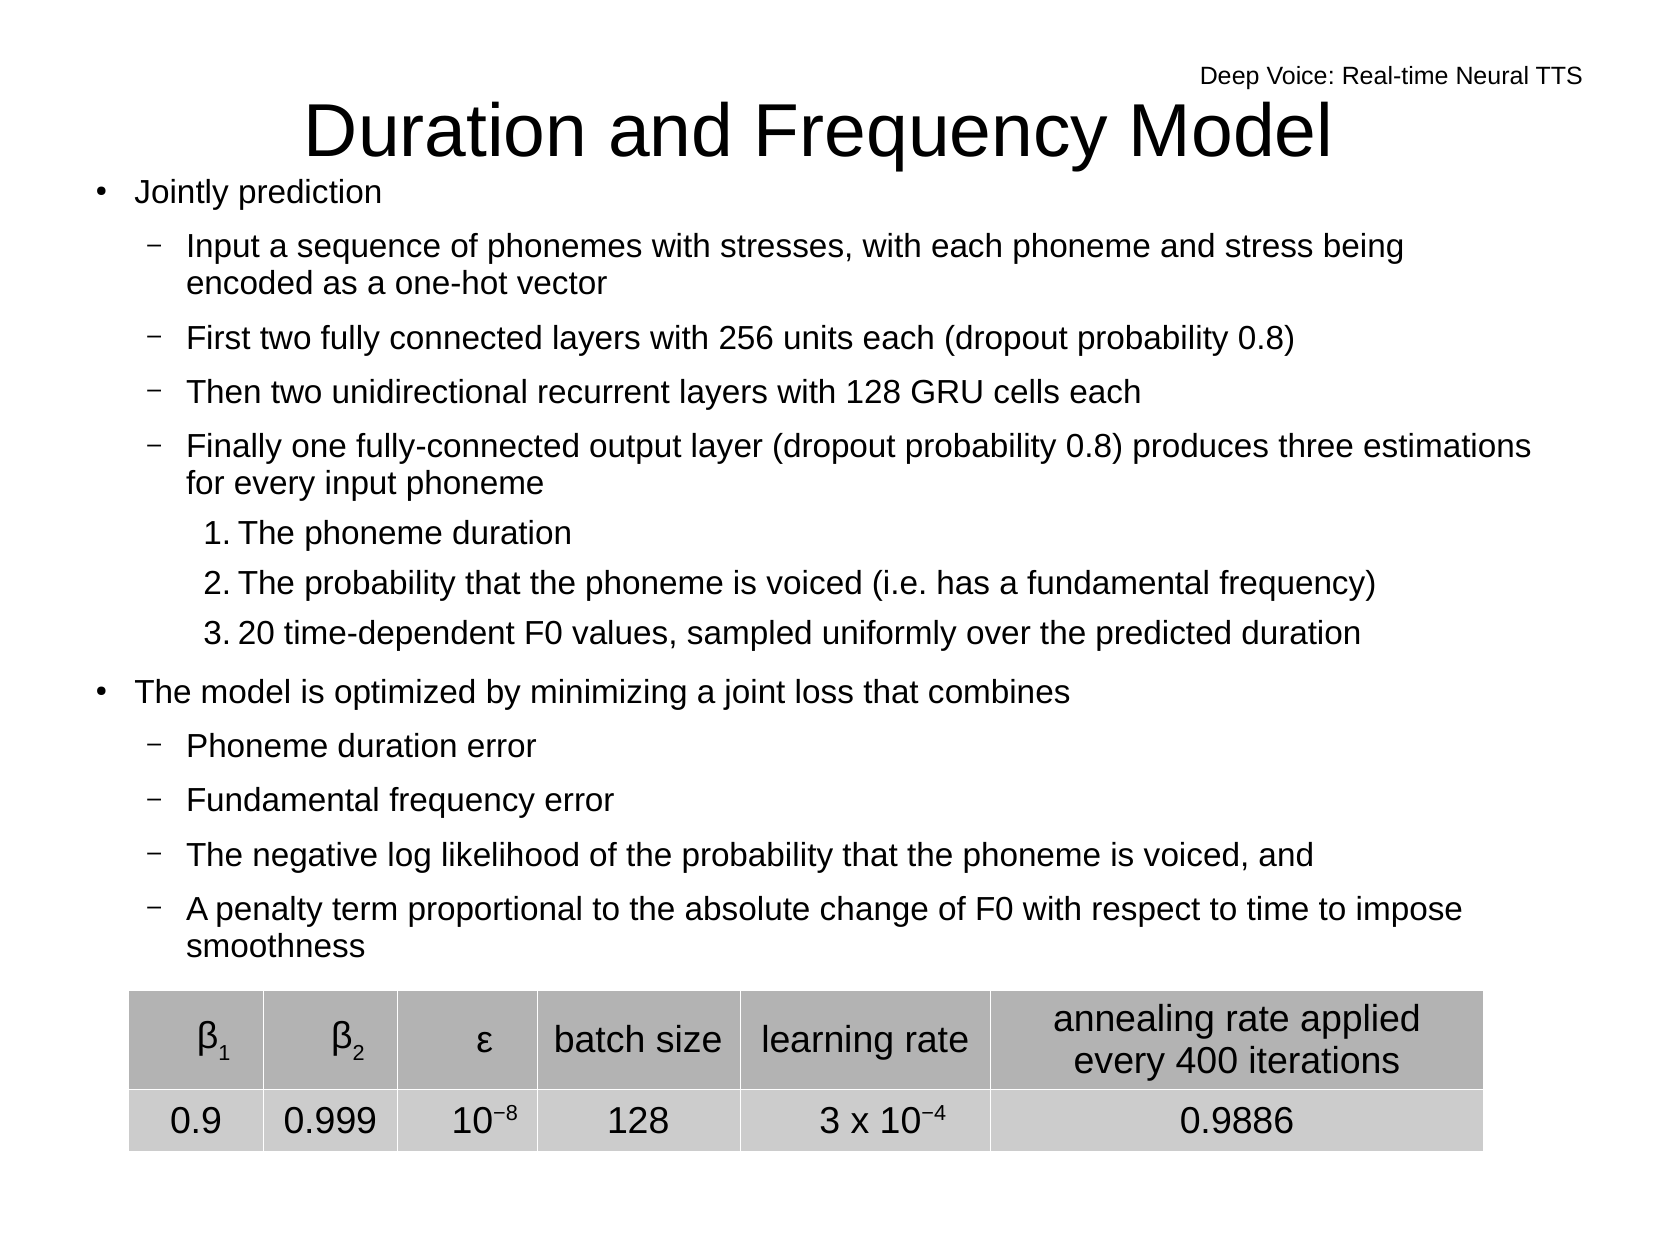

Deep Voice: Real-time Neural TTS
# Duration and Frequency Model
Jointly prediction
Input a sequence of phonemes with stresses, with each phoneme and stress being encoded as a one-hot vector
First two fully connected layers with 256 units each (dropout probability 0.8)
Then two unidirectional recurrent layers with 128 GRU cells each
Finally one fully-connected output layer (dropout probability 0.8) produces three estimations for every input phoneme
The phoneme duration
The probability that the phoneme is voiced (i.e. has a fundamental frequency)
20 time-dependent F0 values, sampled uniformly over the predicted duration
The model is optimized by minimizing a joint loss that combines
Phoneme duration error
Fundamental frequency error
The negative log likelihood of the probability that the phoneme is voiced, and
A penalty term proportional to the absolute change of F0 with respect to time to impose smoothness
| β1 | β2 | ε | batch size | learning rate | annealing rate applied every 400 iterations |
| --- | --- | --- | --- | --- | --- |
| 0.9 | 0.999 | 10−8 | 128 | 3 x 10−4 | 0.9886 |